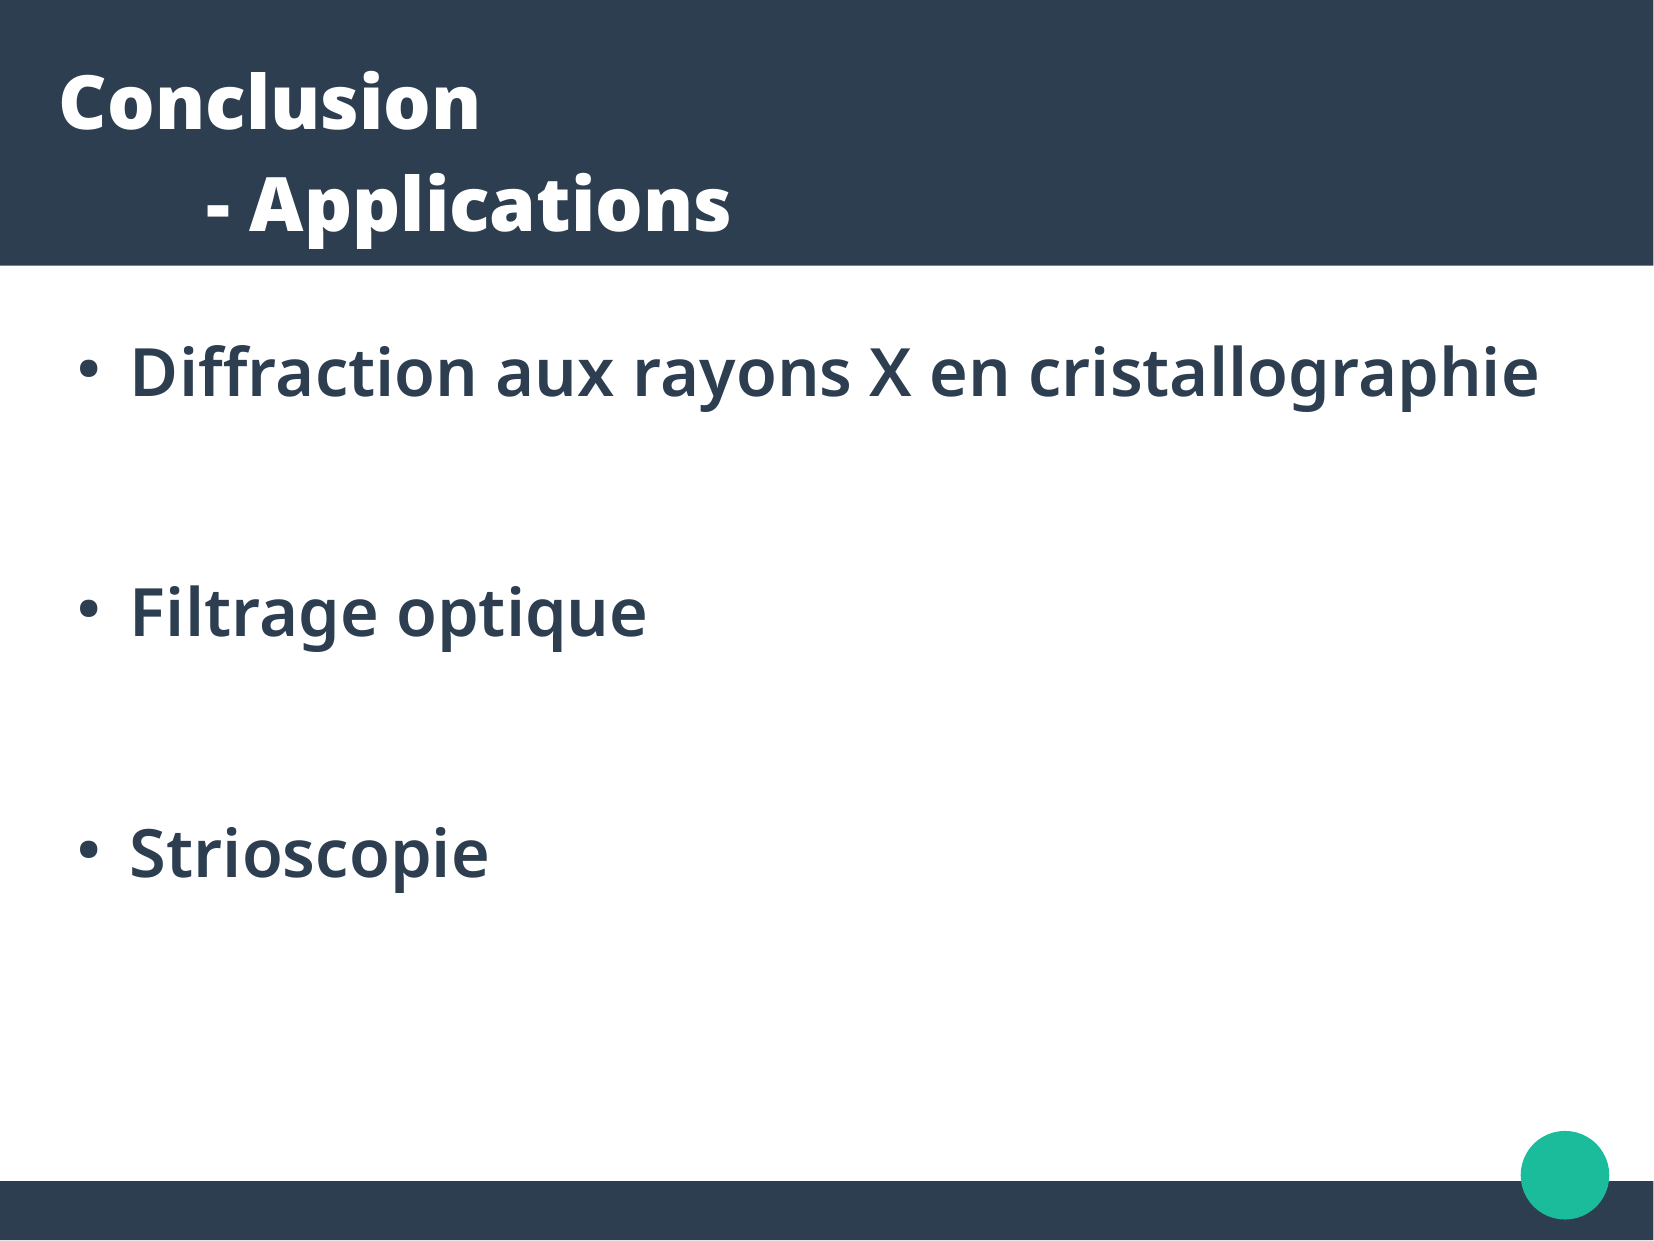

# Conclusion  - Applications
Diffraction aux rayons X en cristallographie
Filtrage optique
Strioscopie